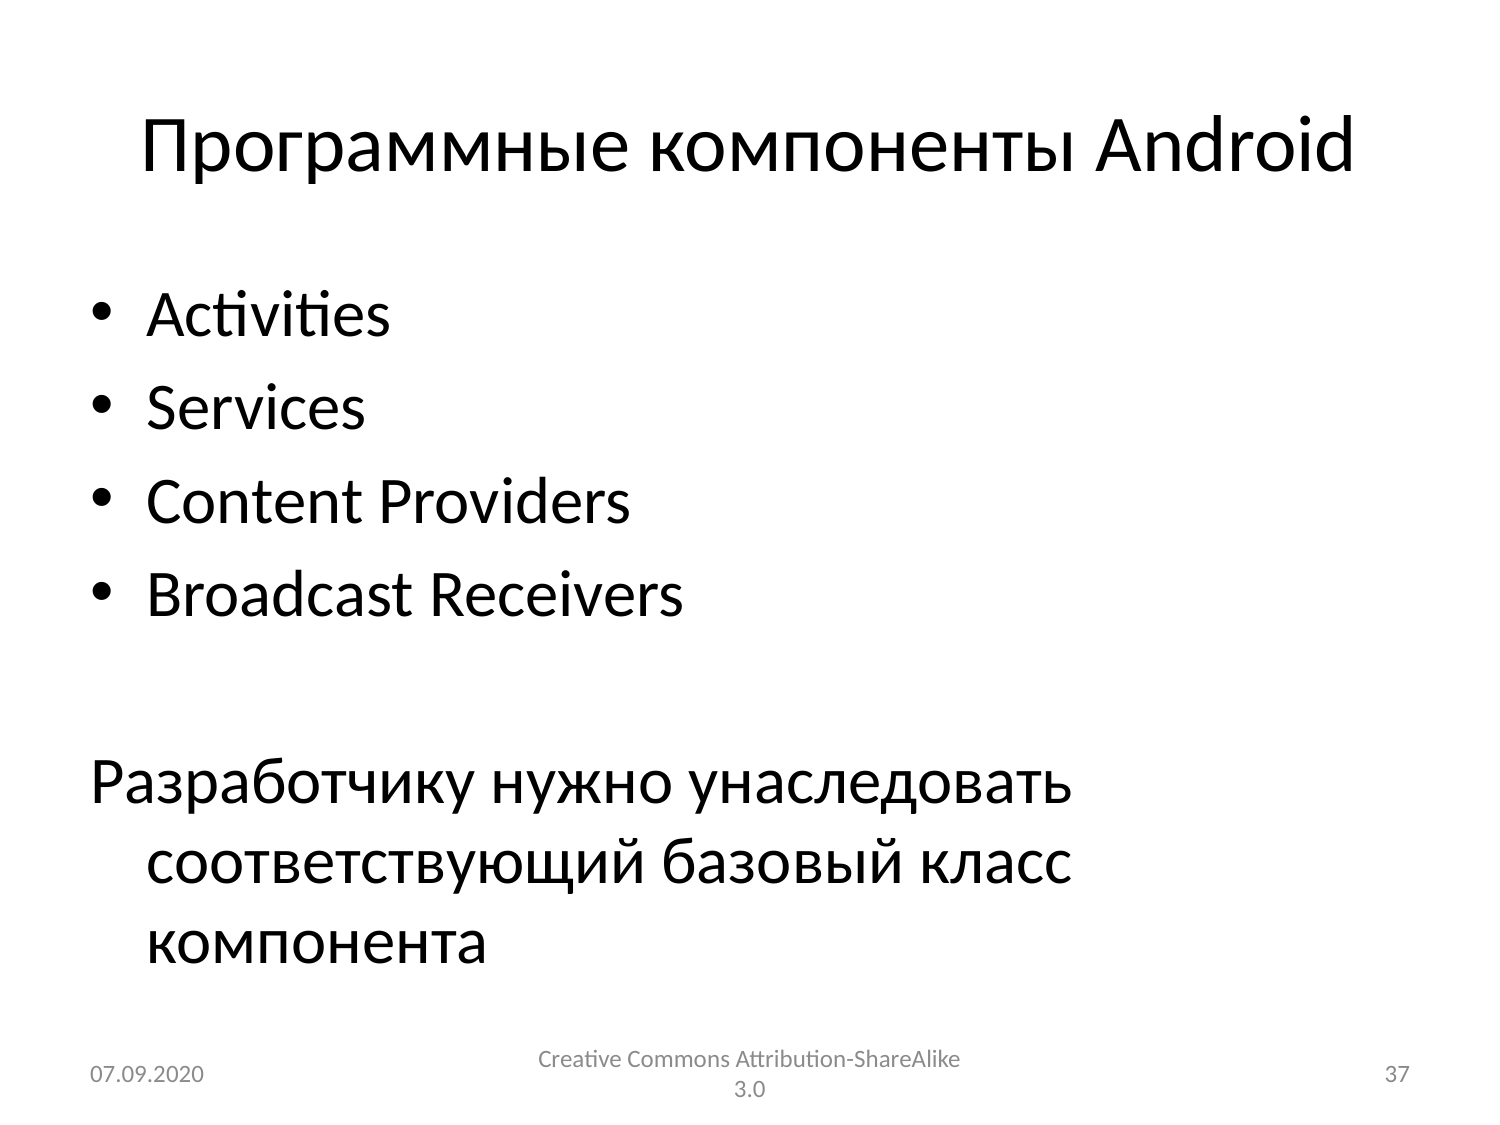

# Программные компоненты Android
Activities
Services
Content Providers
Broadcast Receivers
Разработчику нужно унаследовать соответствующий базовый класс компонента
07.09.2020
Creative Commons Attribution-ShareAlike 3.0